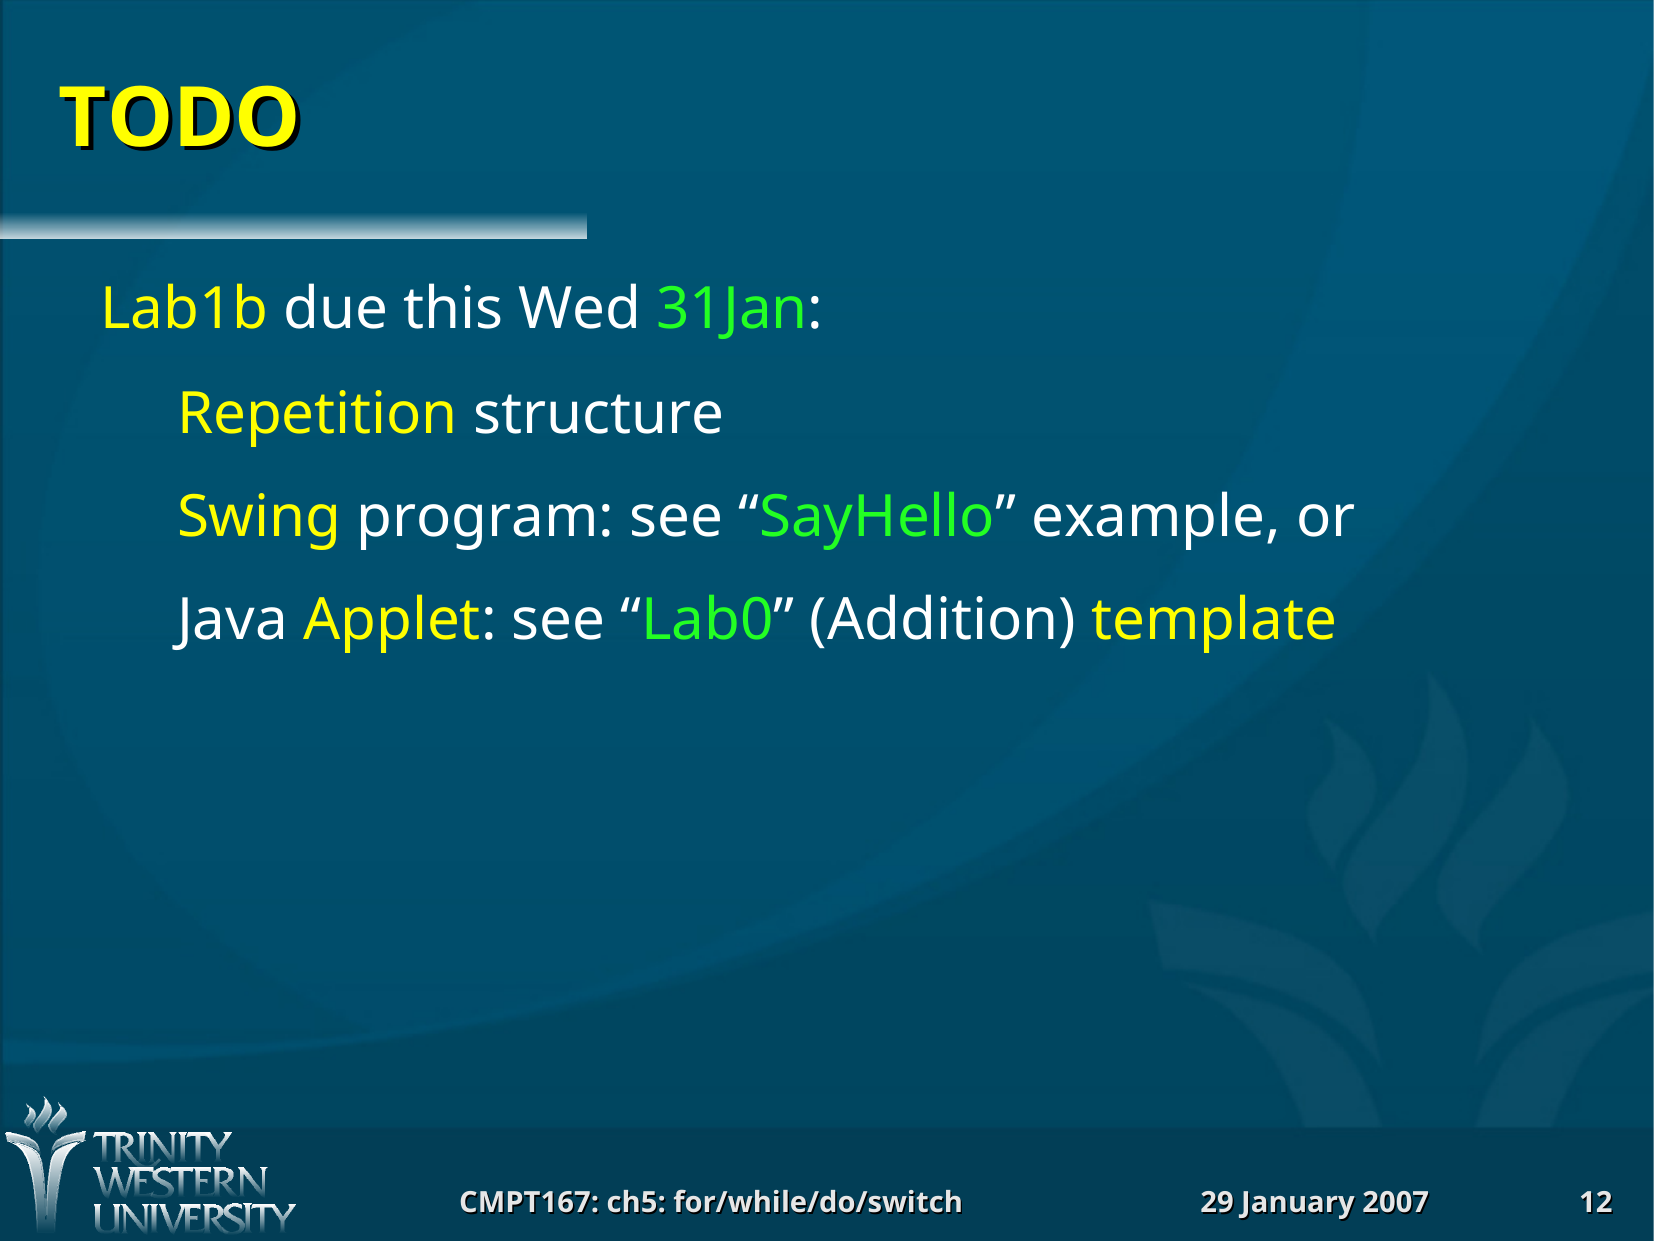

# TODO
Lab1b due this Wed 31Jan:
Repetition structure
Swing program: see “SayHello” example, or
Java Applet: see “Lab0” (Addition) template
CMPT167: ch5: for/while/do/switch
29 January 2007
12